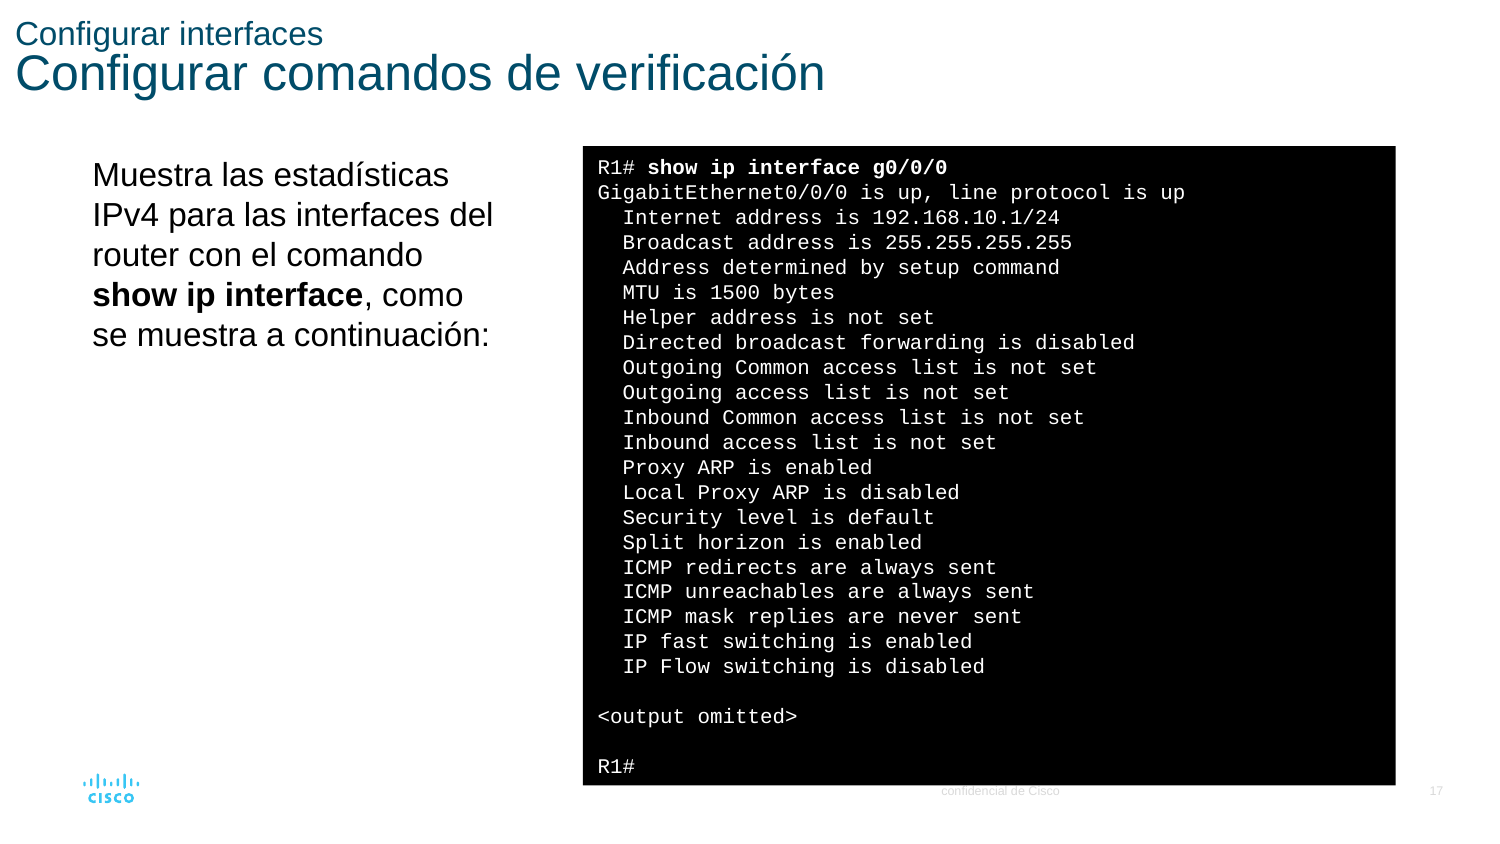

# Configurar interfaces Configurar comandos de verificación
Muestra las estadísticas IPv4 para las interfaces del router con el comando show ip interface, como se muestra a continuación:
R1# show ip interface g0/0/0
GigabitEthernet0/0/0 is up, line protocol is up
 Internet address is 192.168.10.1/24
 Broadcast address is 255.255.255.255
 Address determined by setup command
 MTU is 1500 bytes
 Helper address is not set
 Directed broadcast forwarding is disabled
 Outgoing Common access list is not set
 Outgoing access list is not set
 Inbound Common access list is not set
 Inbound access list is not set
 Proxy ARP is enabled
 Local Proxy ARP is disabled
 Security level is default
 Split horizon is enabled
 ICMP redirects are always sent
 ICMP unreachables are always sent
 ICMP mask replies are never sent
 IP fast switching is enabled
 IP Flow switching is disabled
<output omitted>
R1#